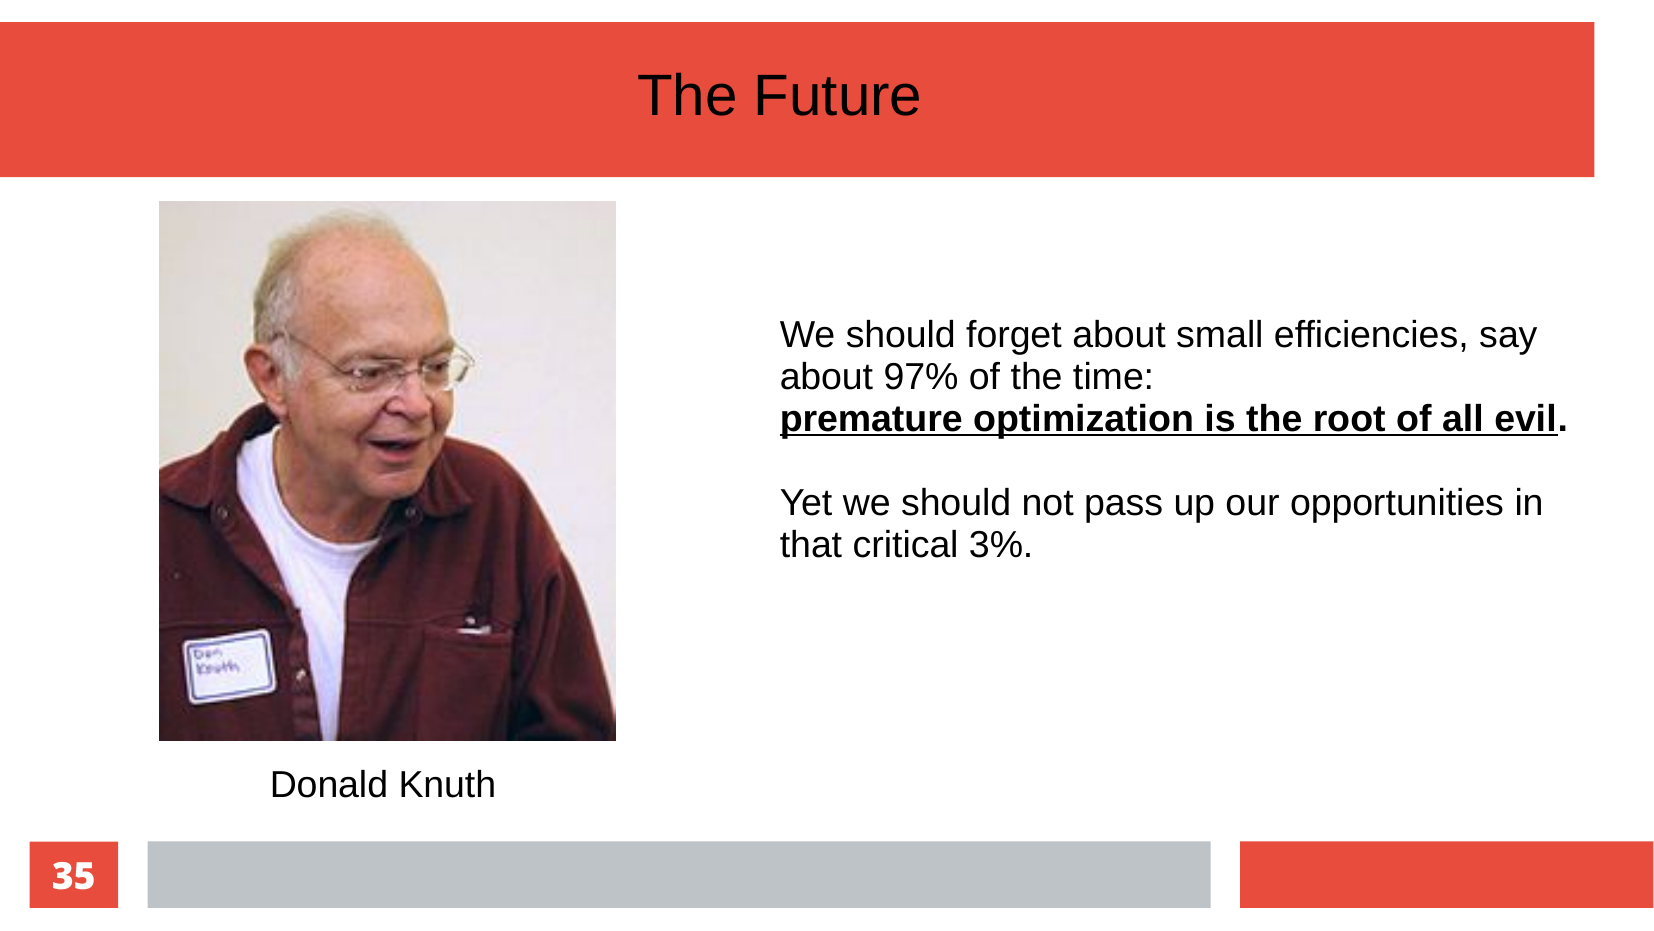

The Future
We should forget about small efficiencies, say about 97% of the time:
premature optimization is the root of all evil.
Yet we should not pass up our opportunities in that critical 3%.
Donald Knuth
35